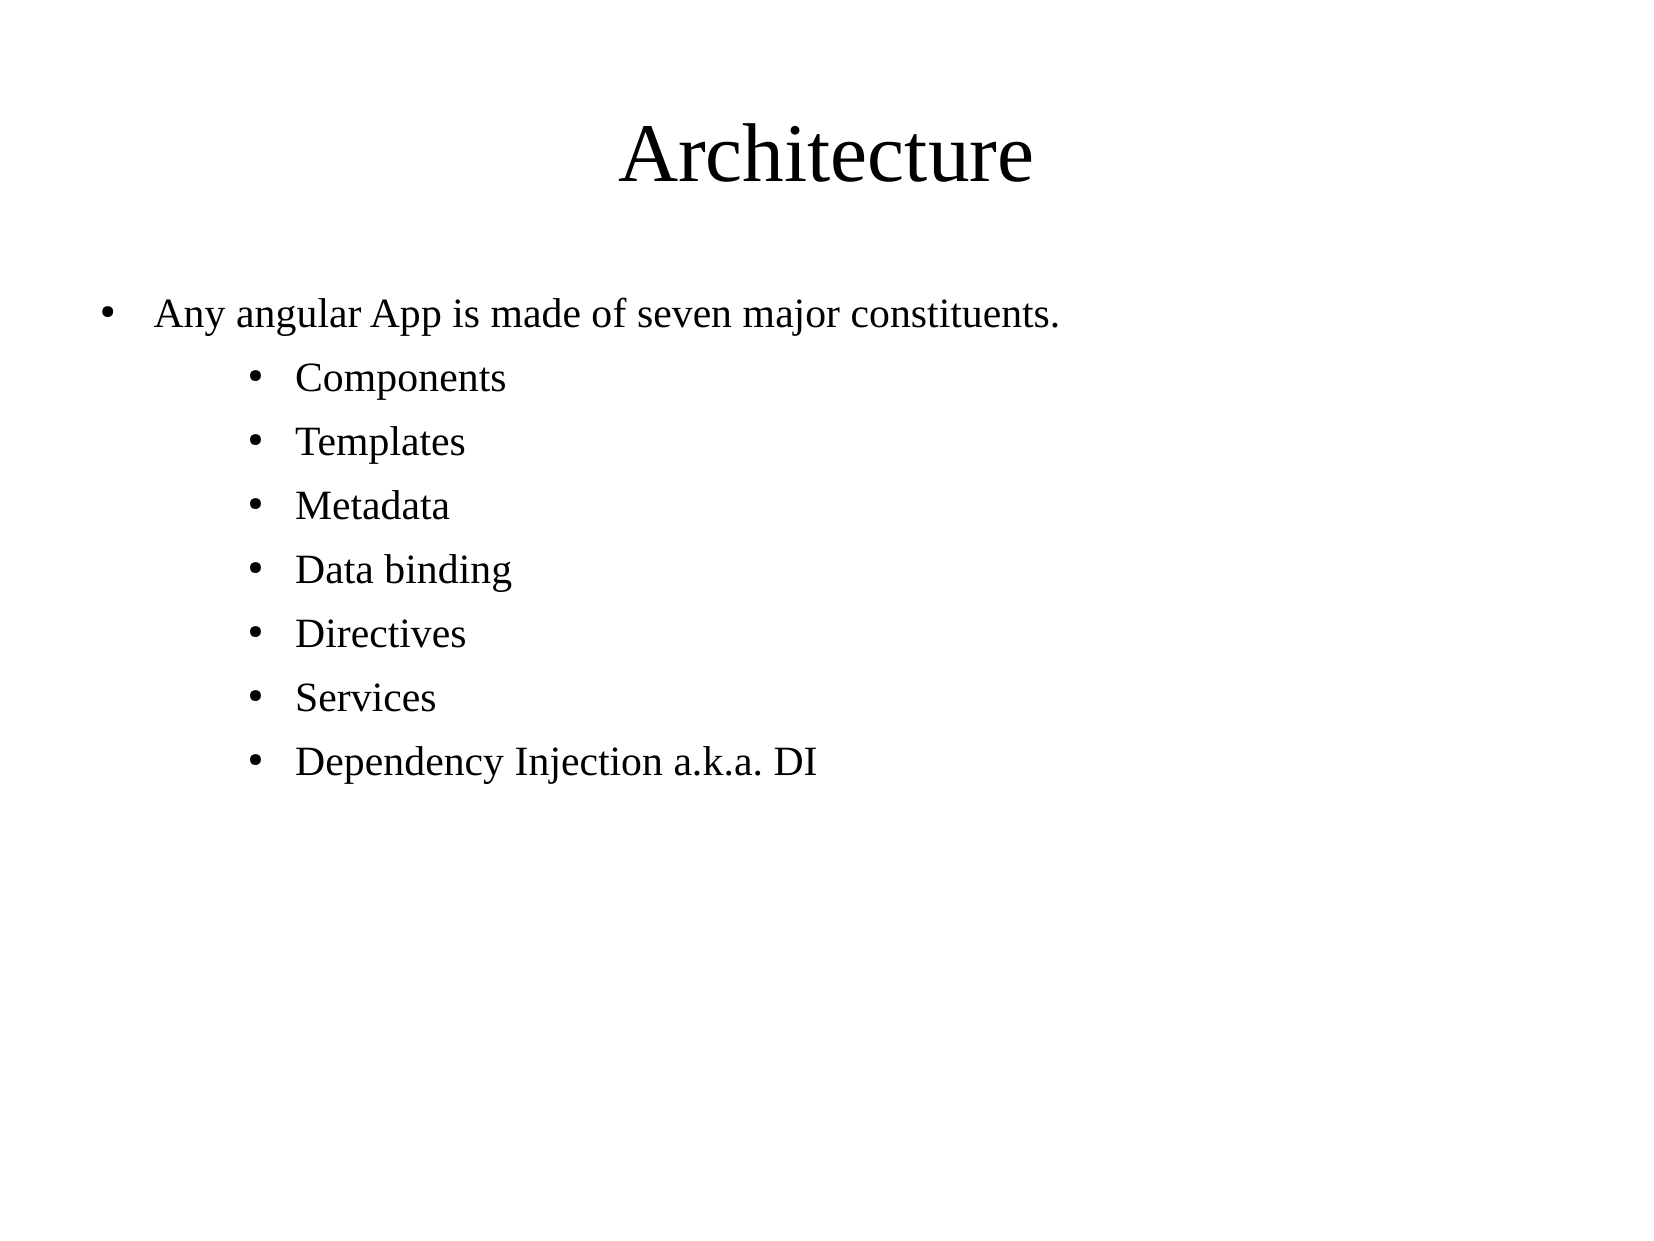

# Architecture
Any angular App is made of seven major constituents.
Components
Templates
Metadata
Data binding
Directives
Services
Dependency Injection a.k.a. DI